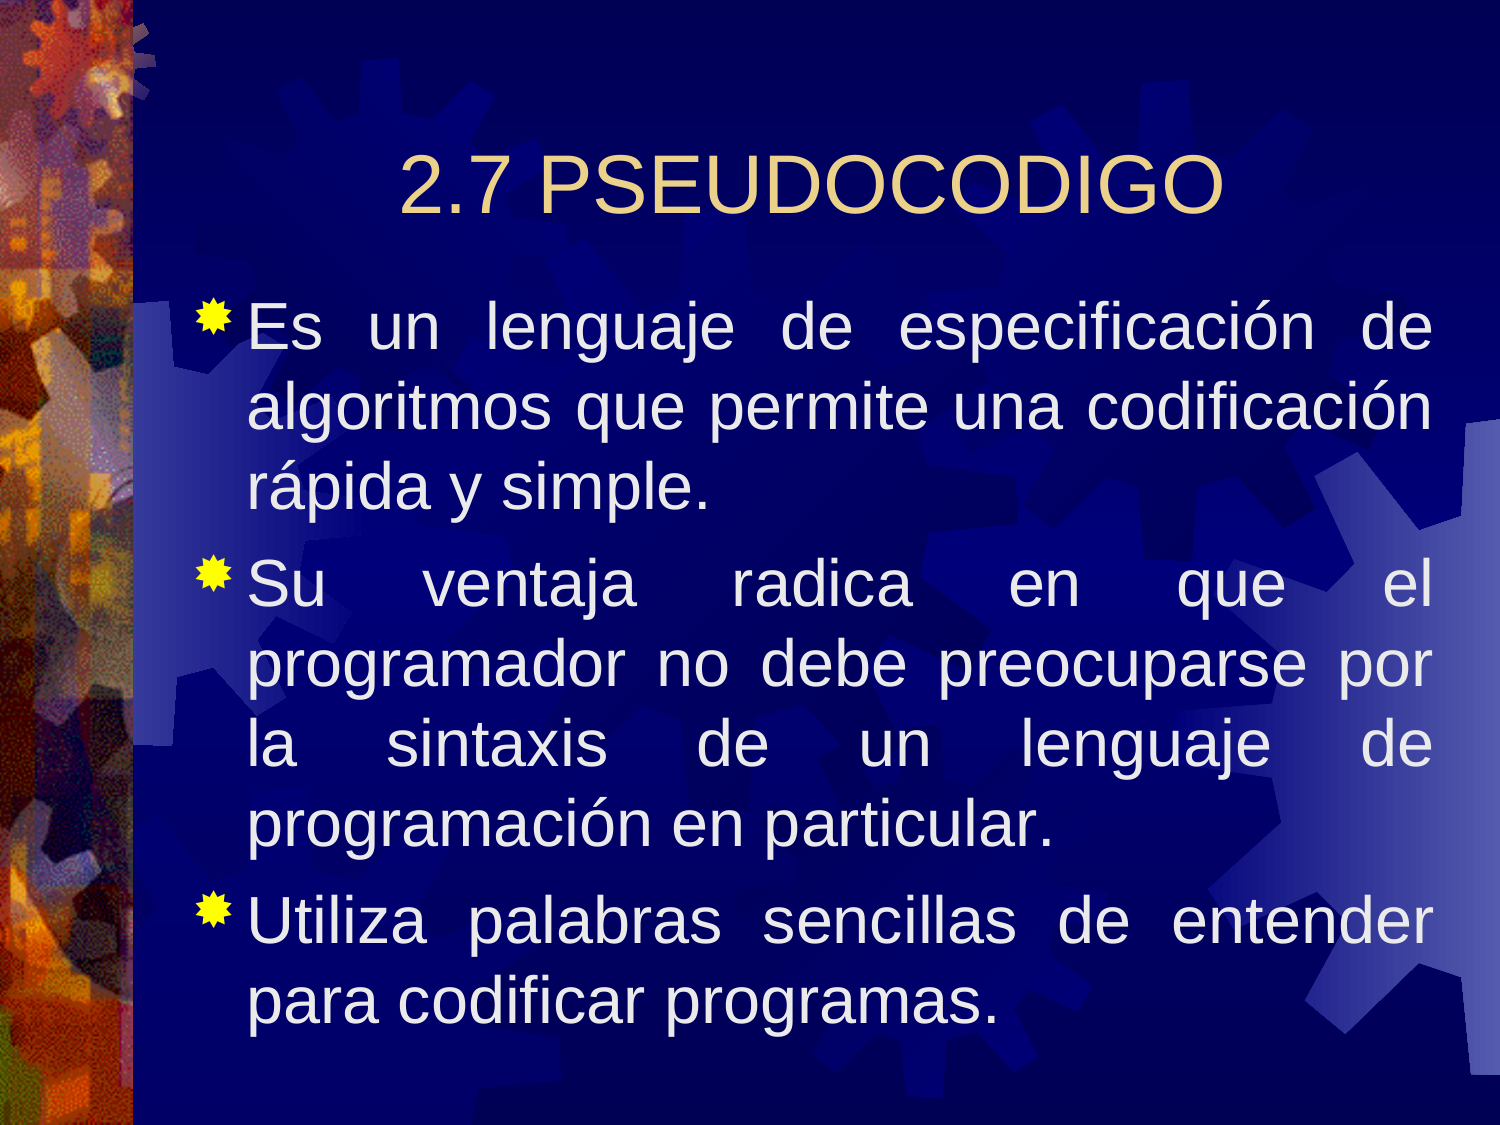

# 2.7 PSEUDOCODIGO
Es un lenguaje de especificación de algoritmos que permite una codificación rápida y simple.
Su ventaja radica en que el programador no debe preocuparse por la sintaxis de un lenguaje de programación en particular.
Utiliza palabras sencillas de entender para codificar programas.